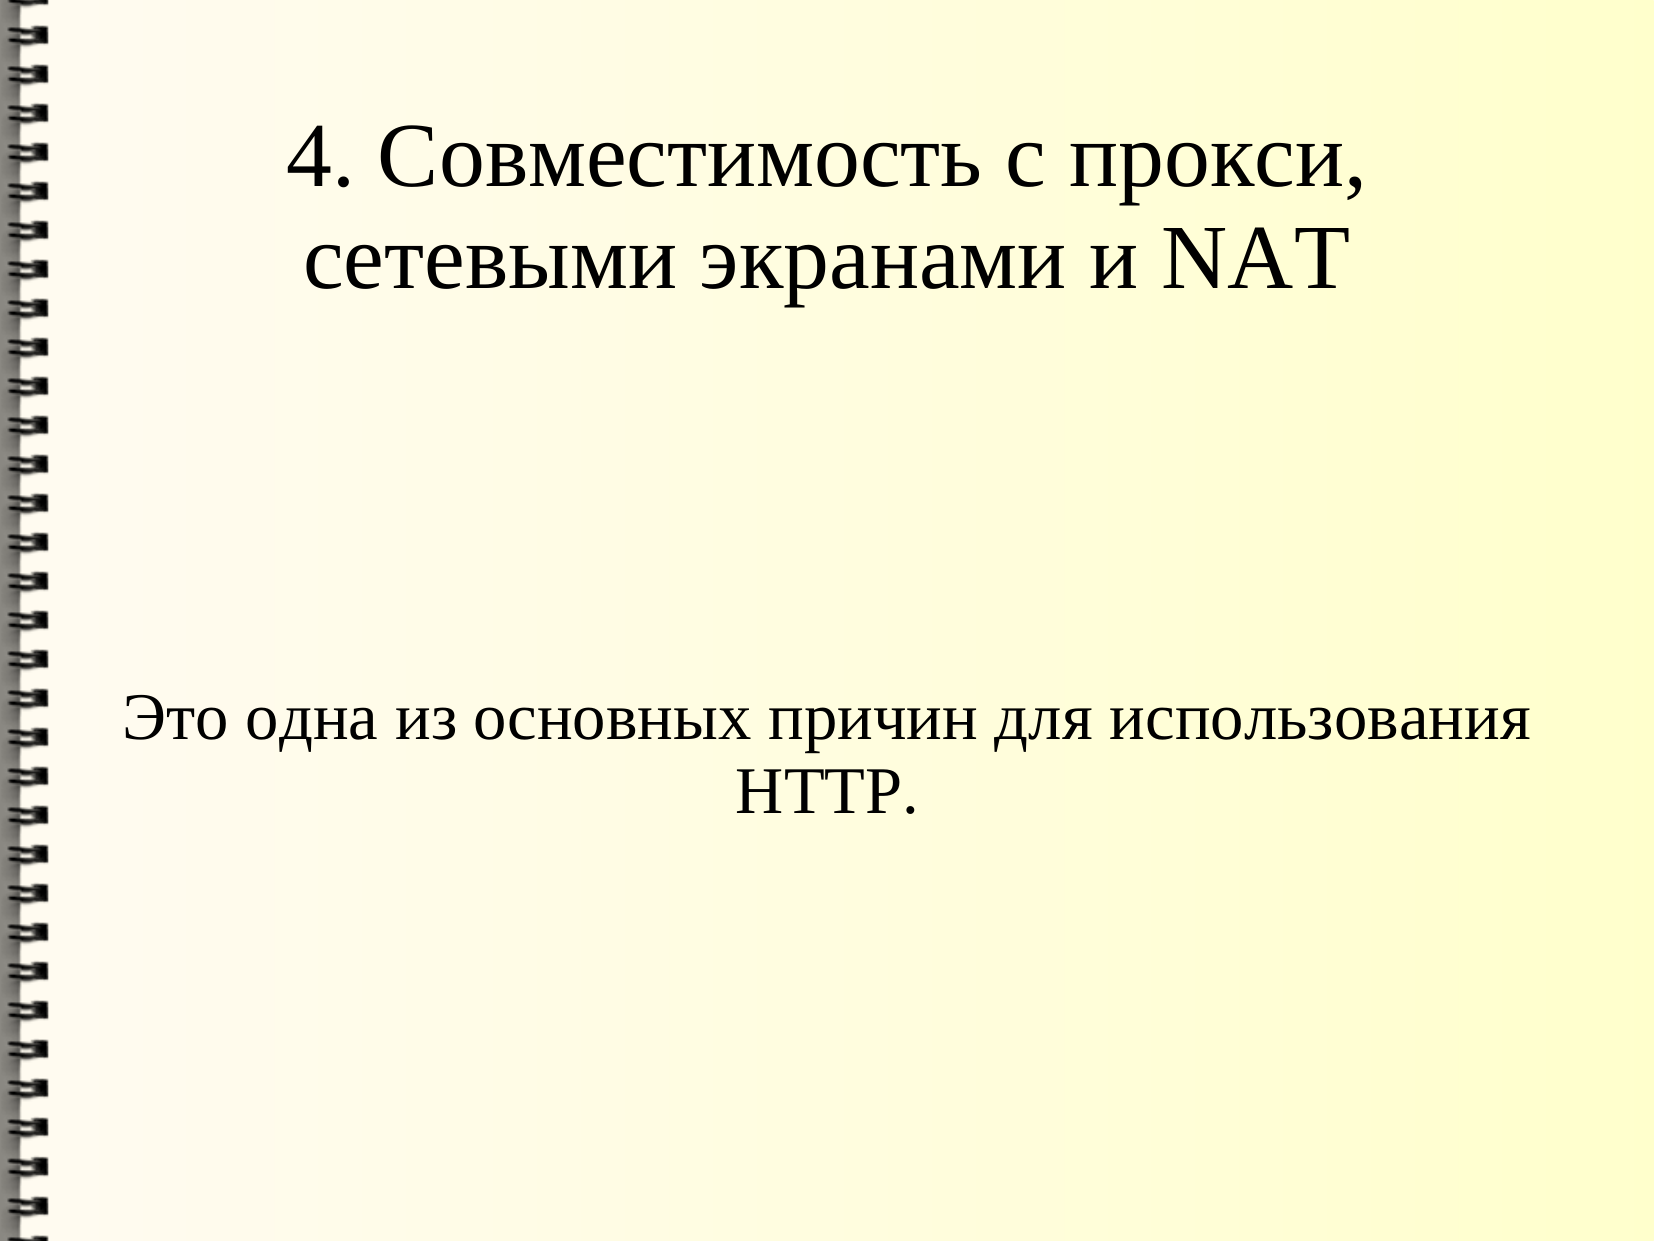

# 4. Совместимость с прокси, сетевыми экранами и NAT
Это одна из основных причин для использования HTTP.